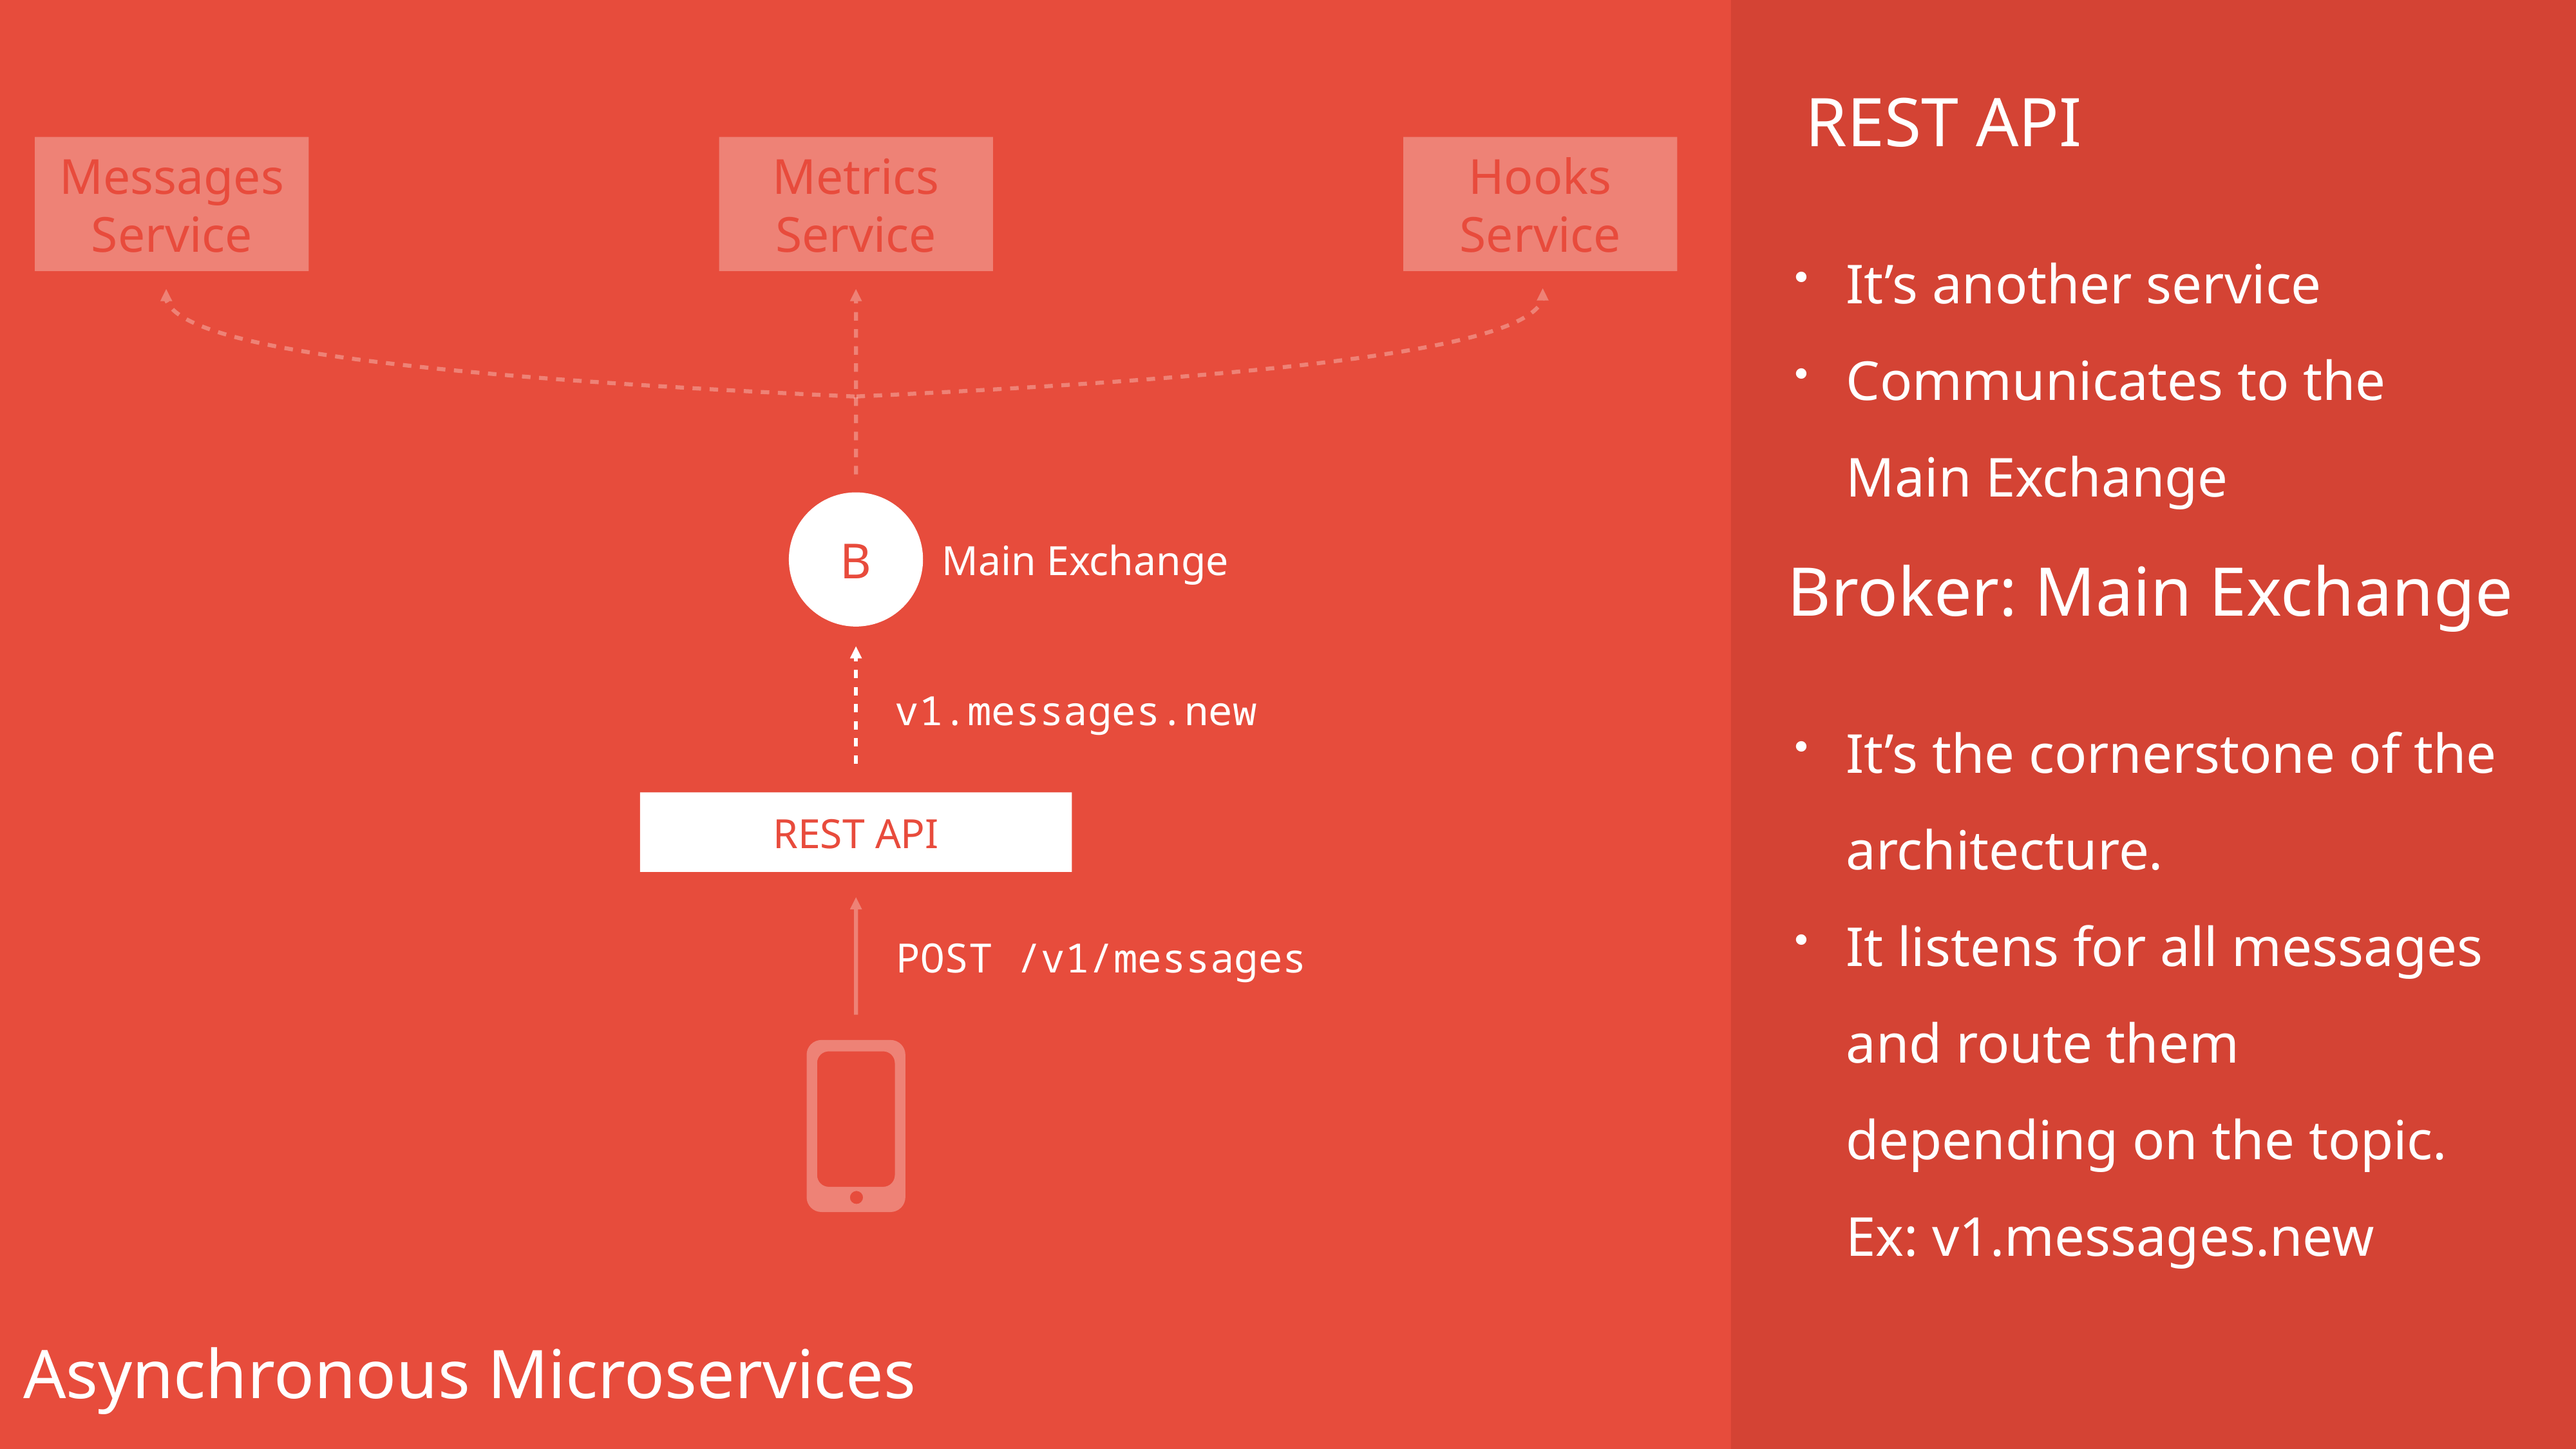

REST API
Messages
Service
Metrics
Service
Hooks
Service
It’s another service
Communicates to the Main Exchange
B
Main Exchange
Broker: Main Exchange
v1.messages.new
It’s the cornerstone of the architecture.
It listens for all messages and route them depending on the topic. Ex: v1.messages.new
REST API
POST /v1/messages
Asynchronous Microservices